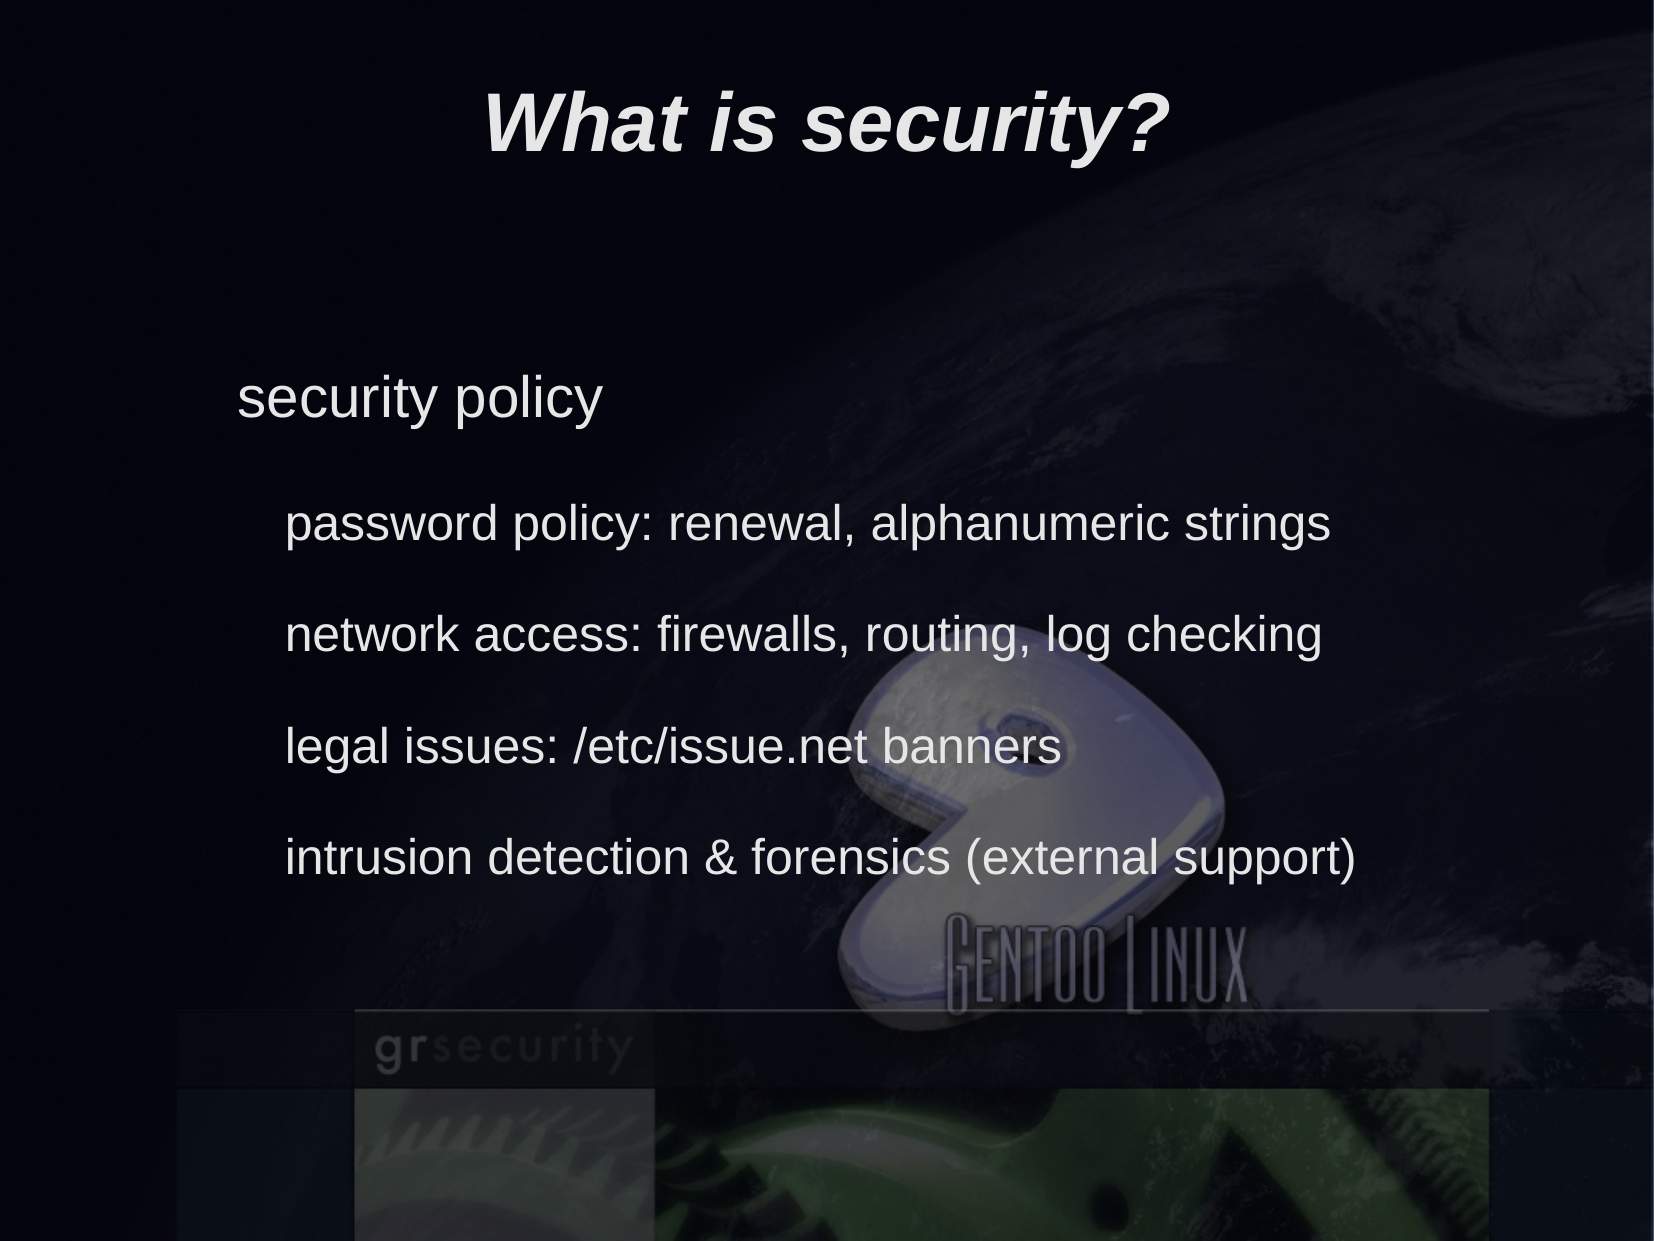

# What is security?
security policy
password policy: renewal, alphanumeric strings
network access: firewalls, routing, log checking
legal issues: /etc/issue.net banners
intrusion detection & forensics (external support)